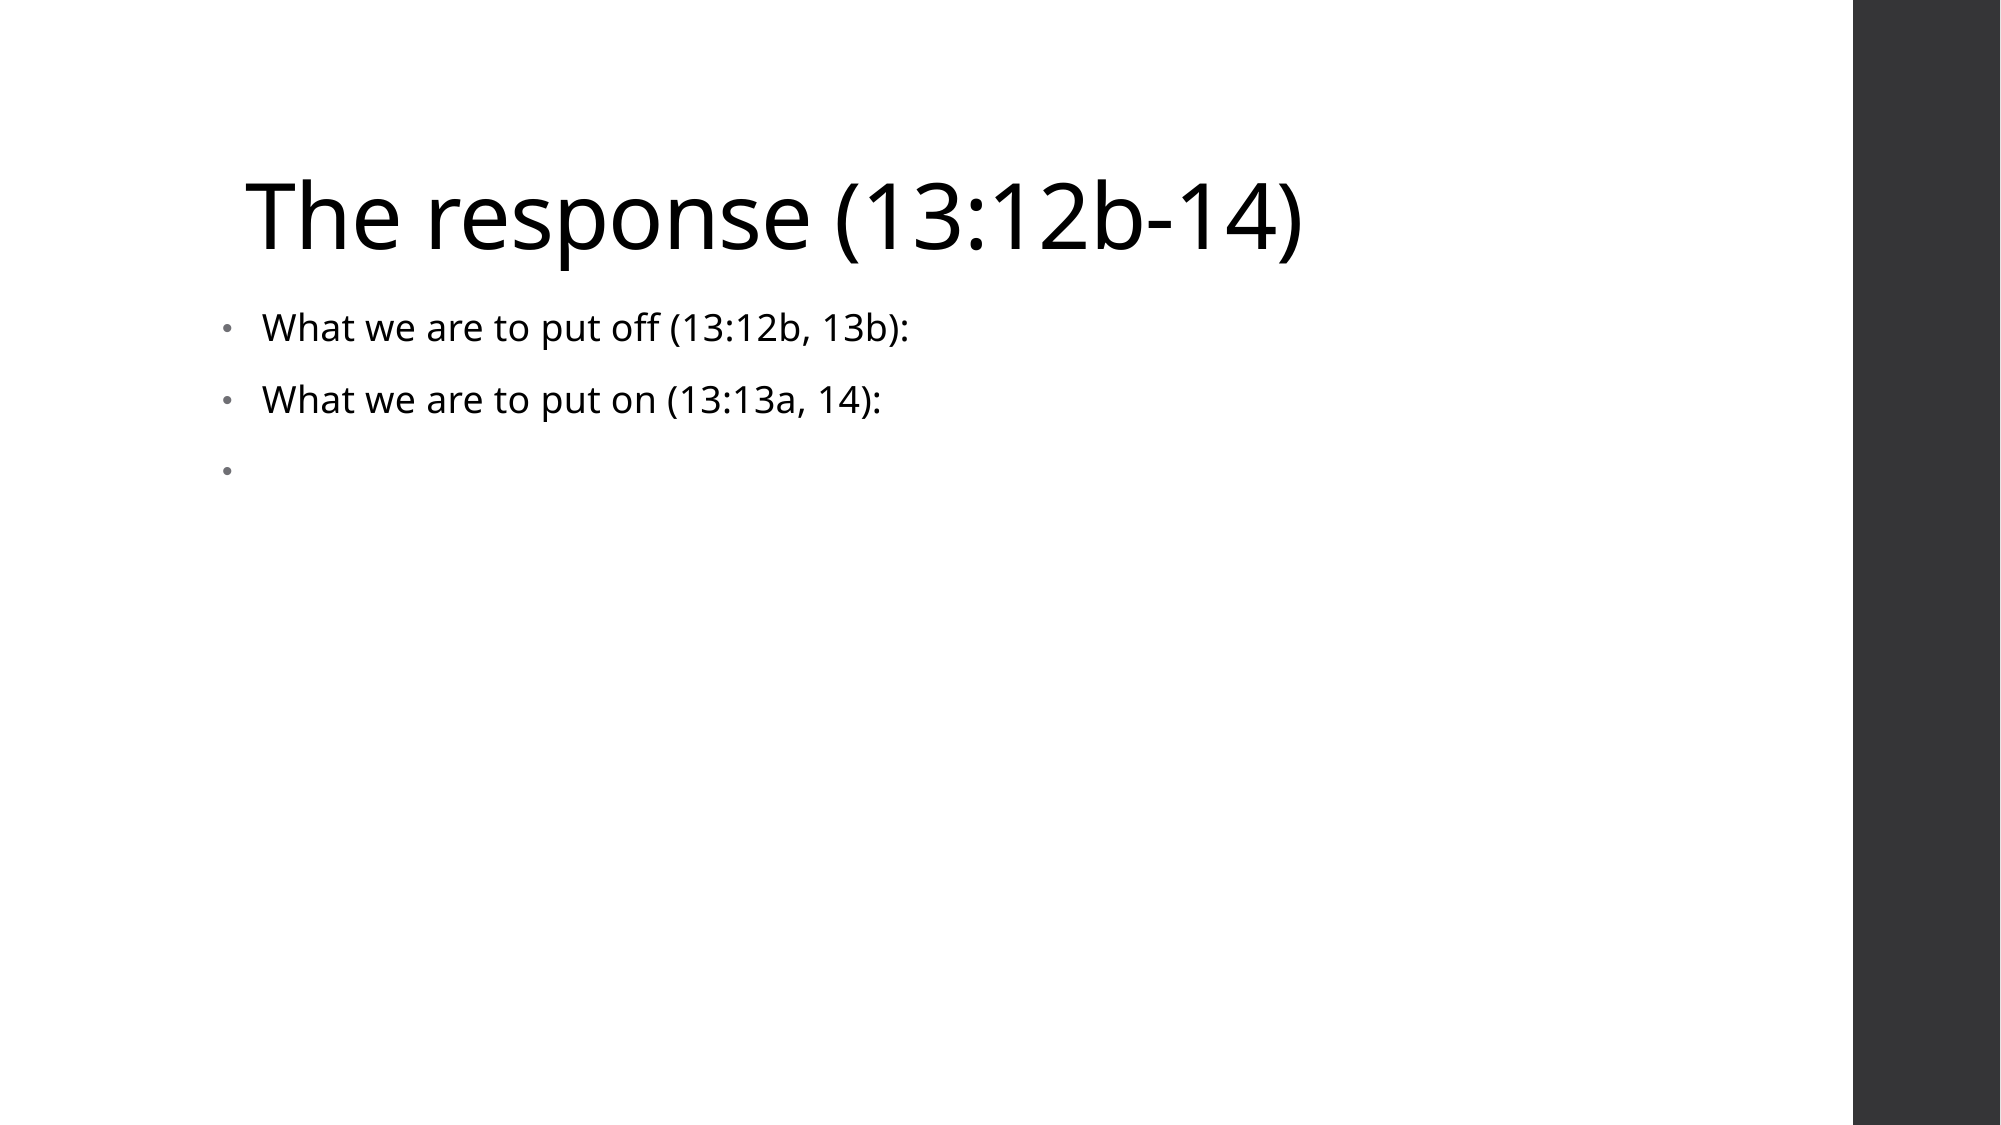

# The response (13:12b-14)
 What we are to put off (13:12b, 13b):
 What we are to put on (13:13a, 14):